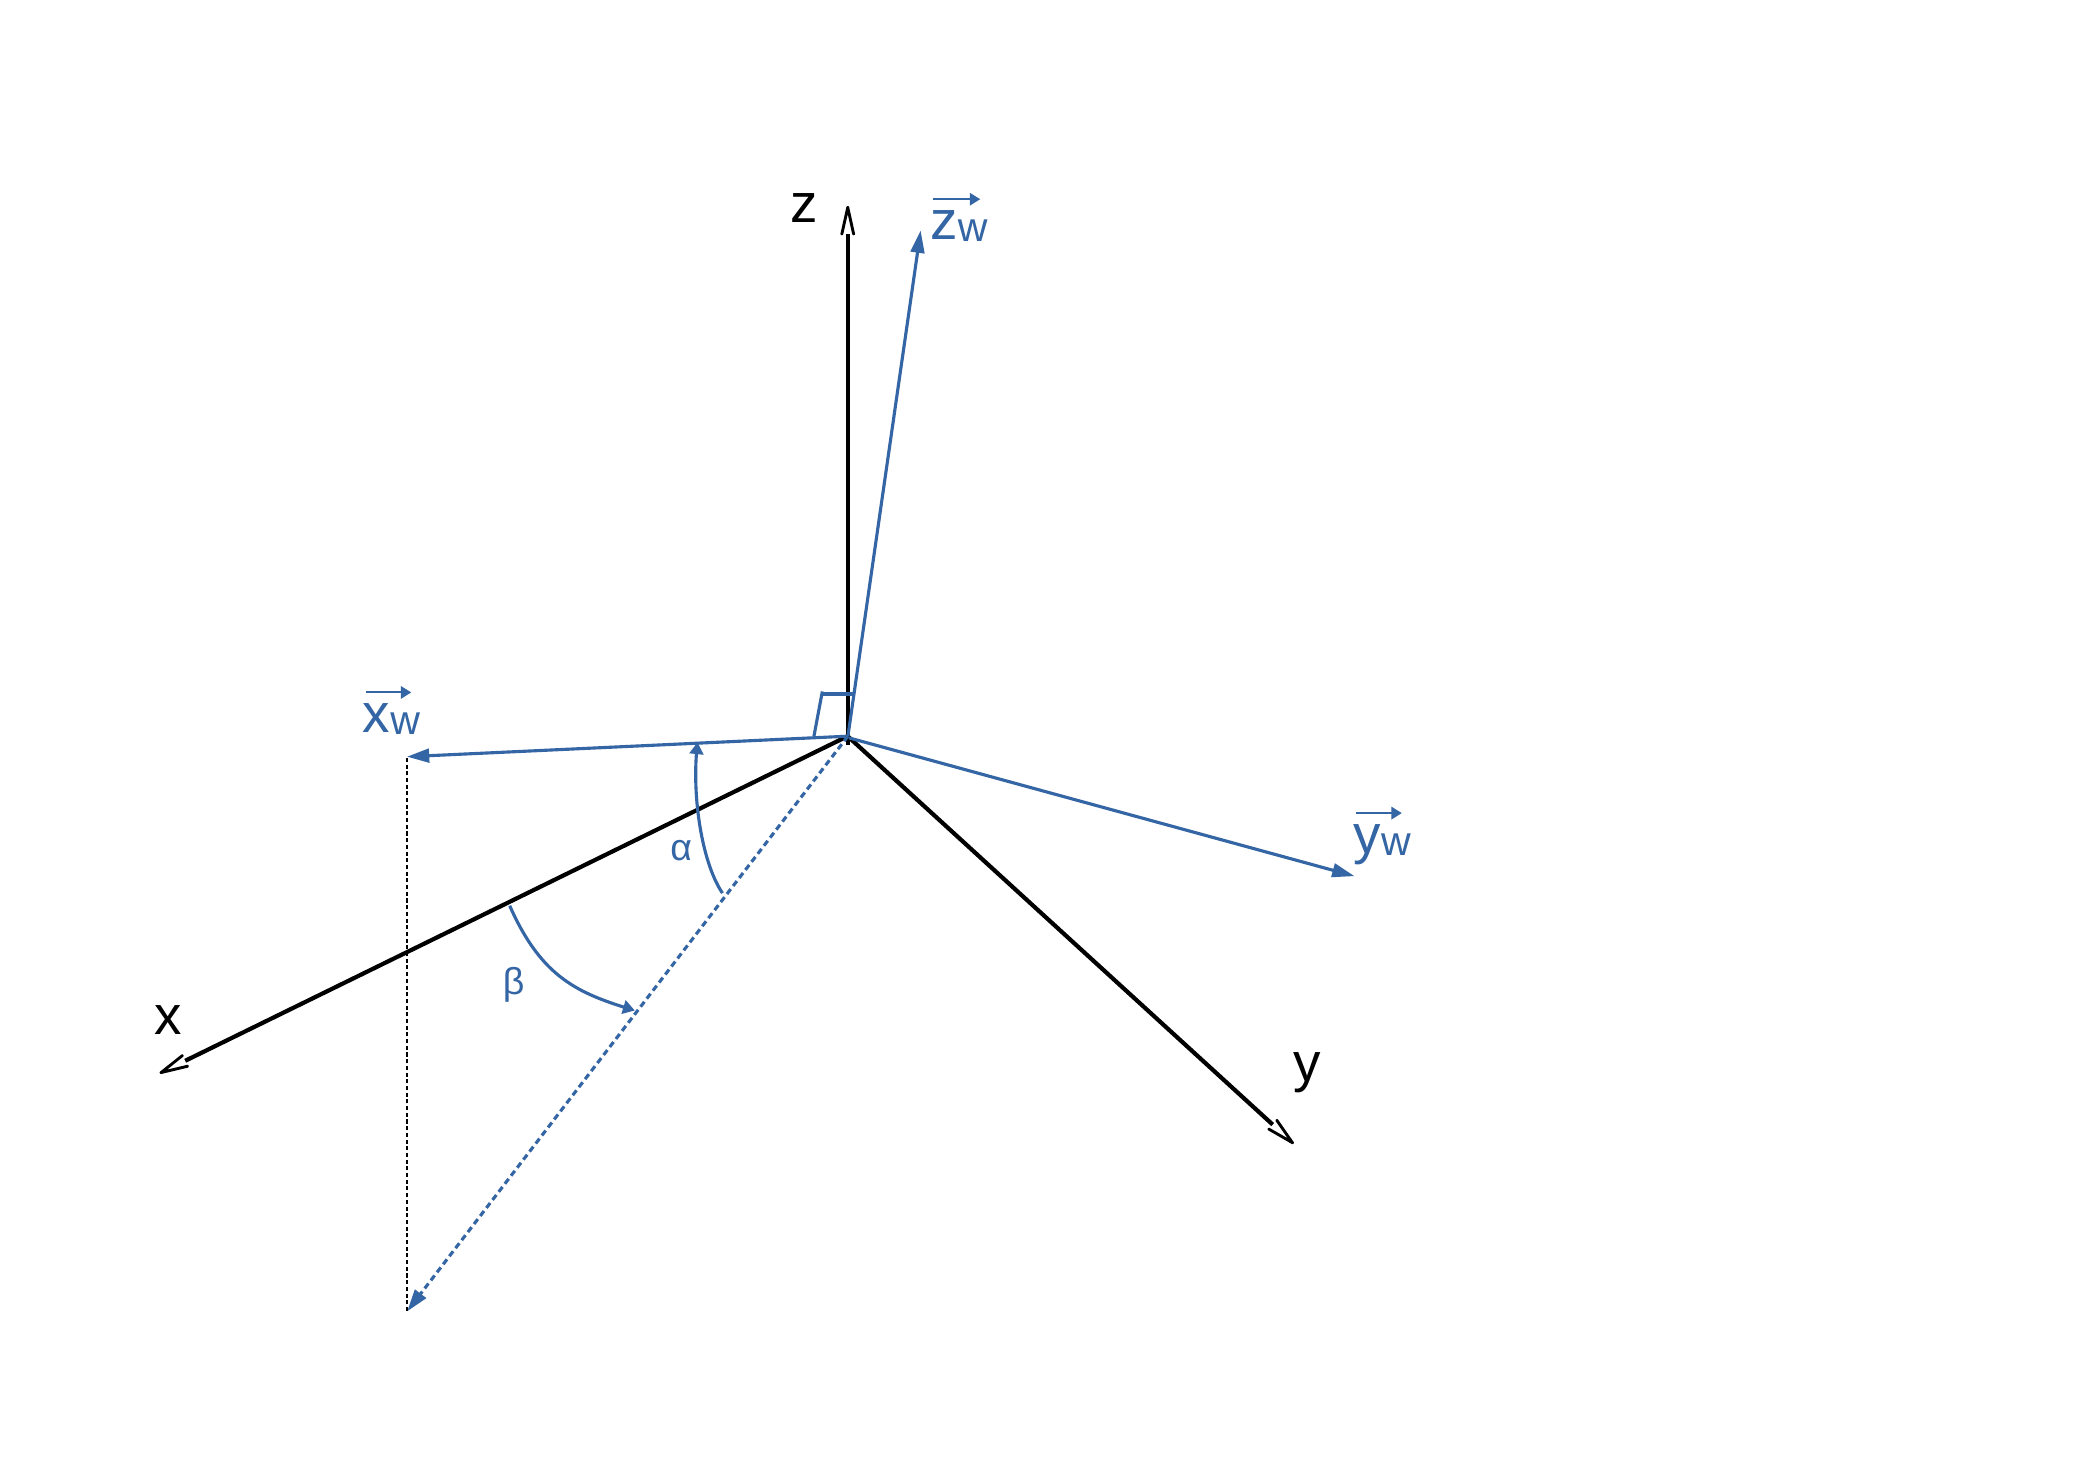

z
zw
xw
yw
α
β
x
y